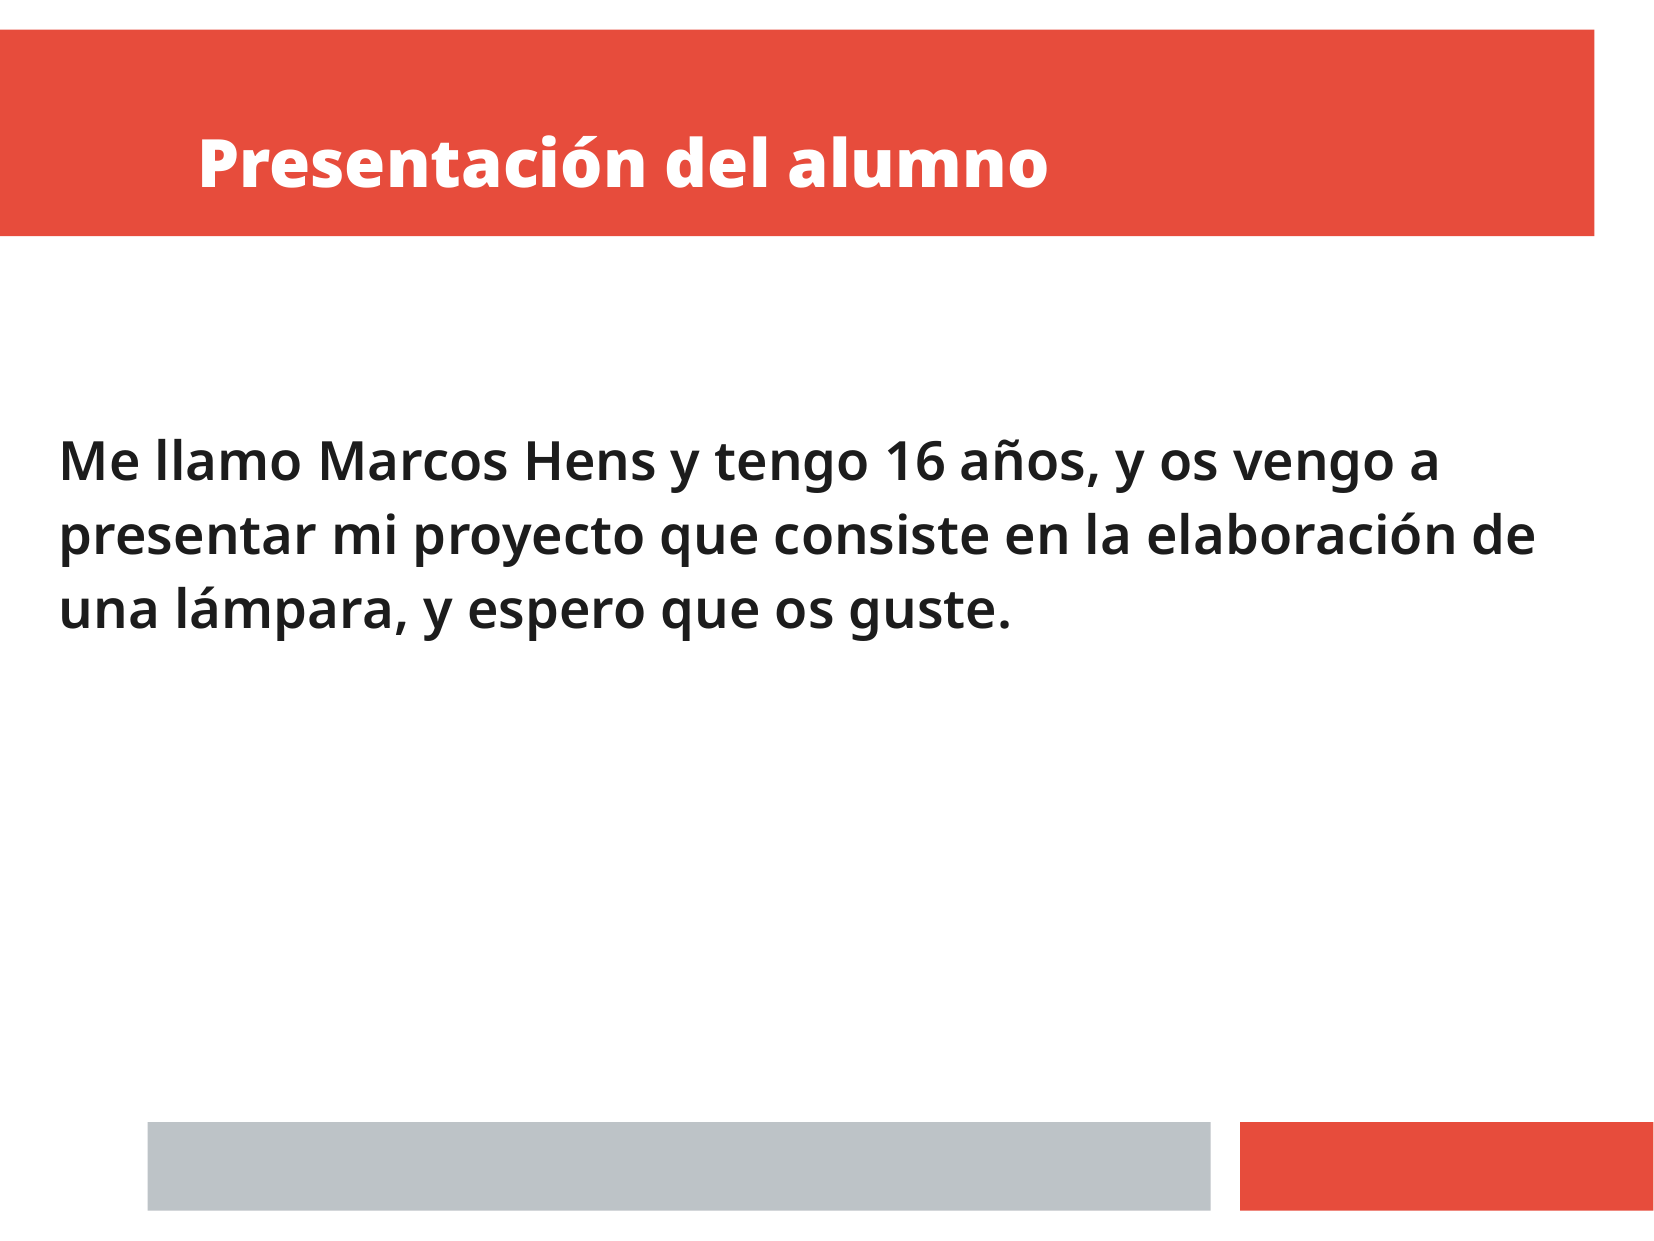

# Presentación del alumno
Me llamo Marcos Hens y tengo 16 años, y os vengo a presentar mi proyecto que consiste en la elaboración de una lámpara, y espero que os guste.